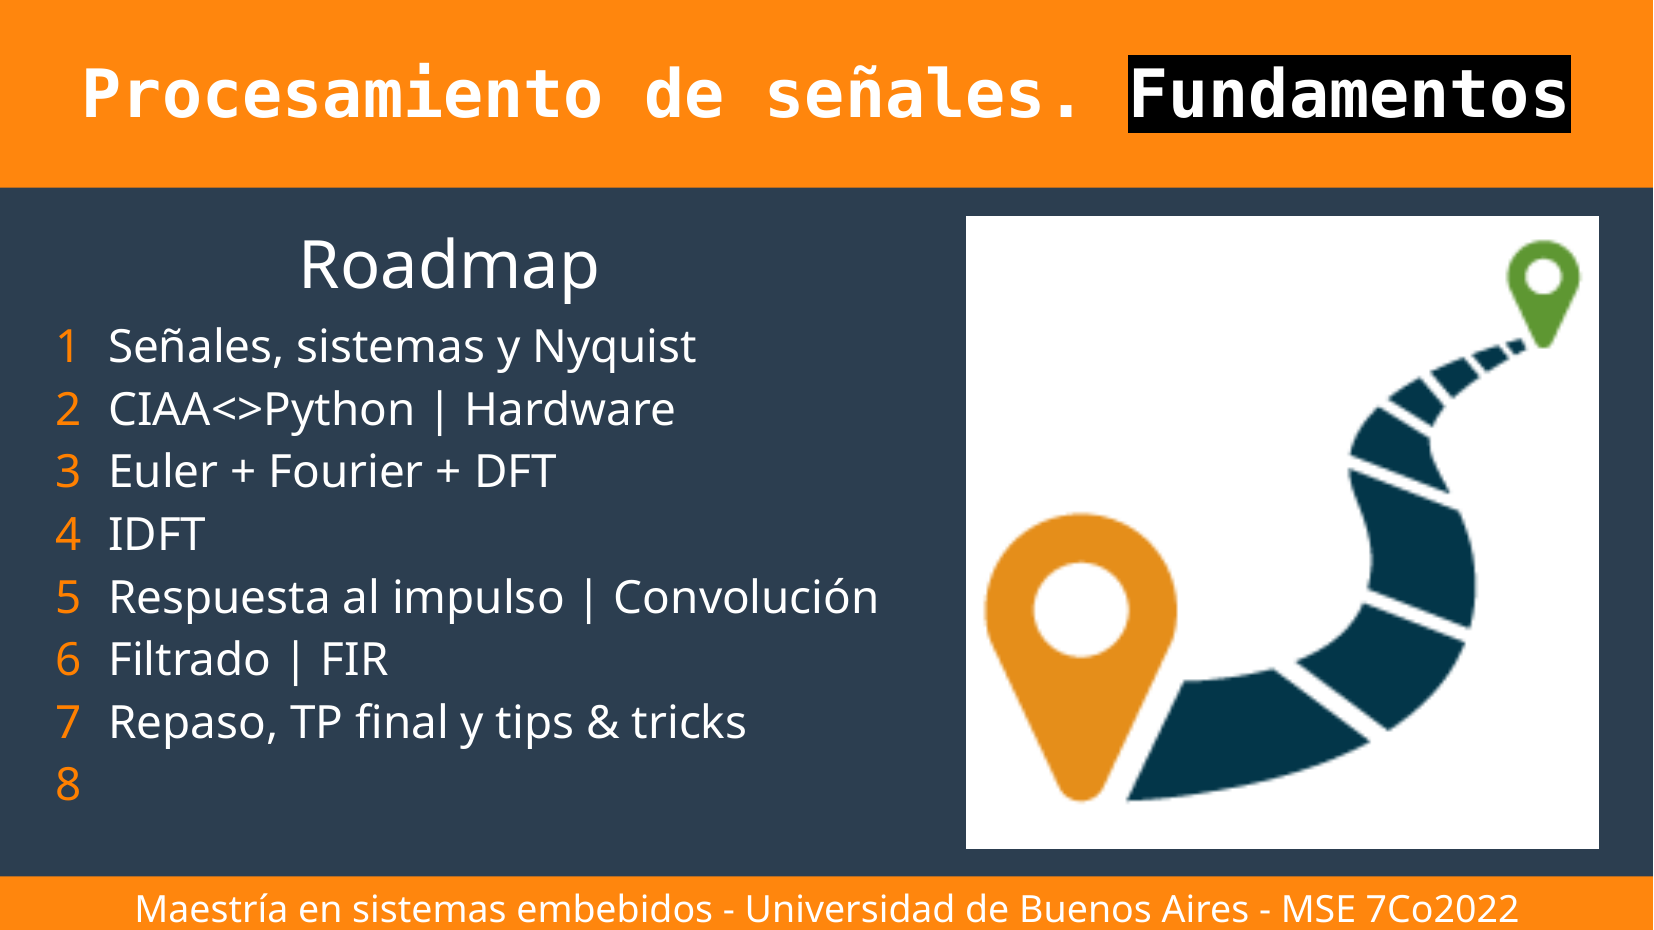

# Procesamiento de señales. Fundamentos
Roadmap
Señales, sistemas y Nyquist
CIAA<>Python | Hardware
Euler + Fourier + DFT
IDFT
Respuesta al impulso | Convolución
Filtrado | FIR
Repaso, TP final y tips & tricks